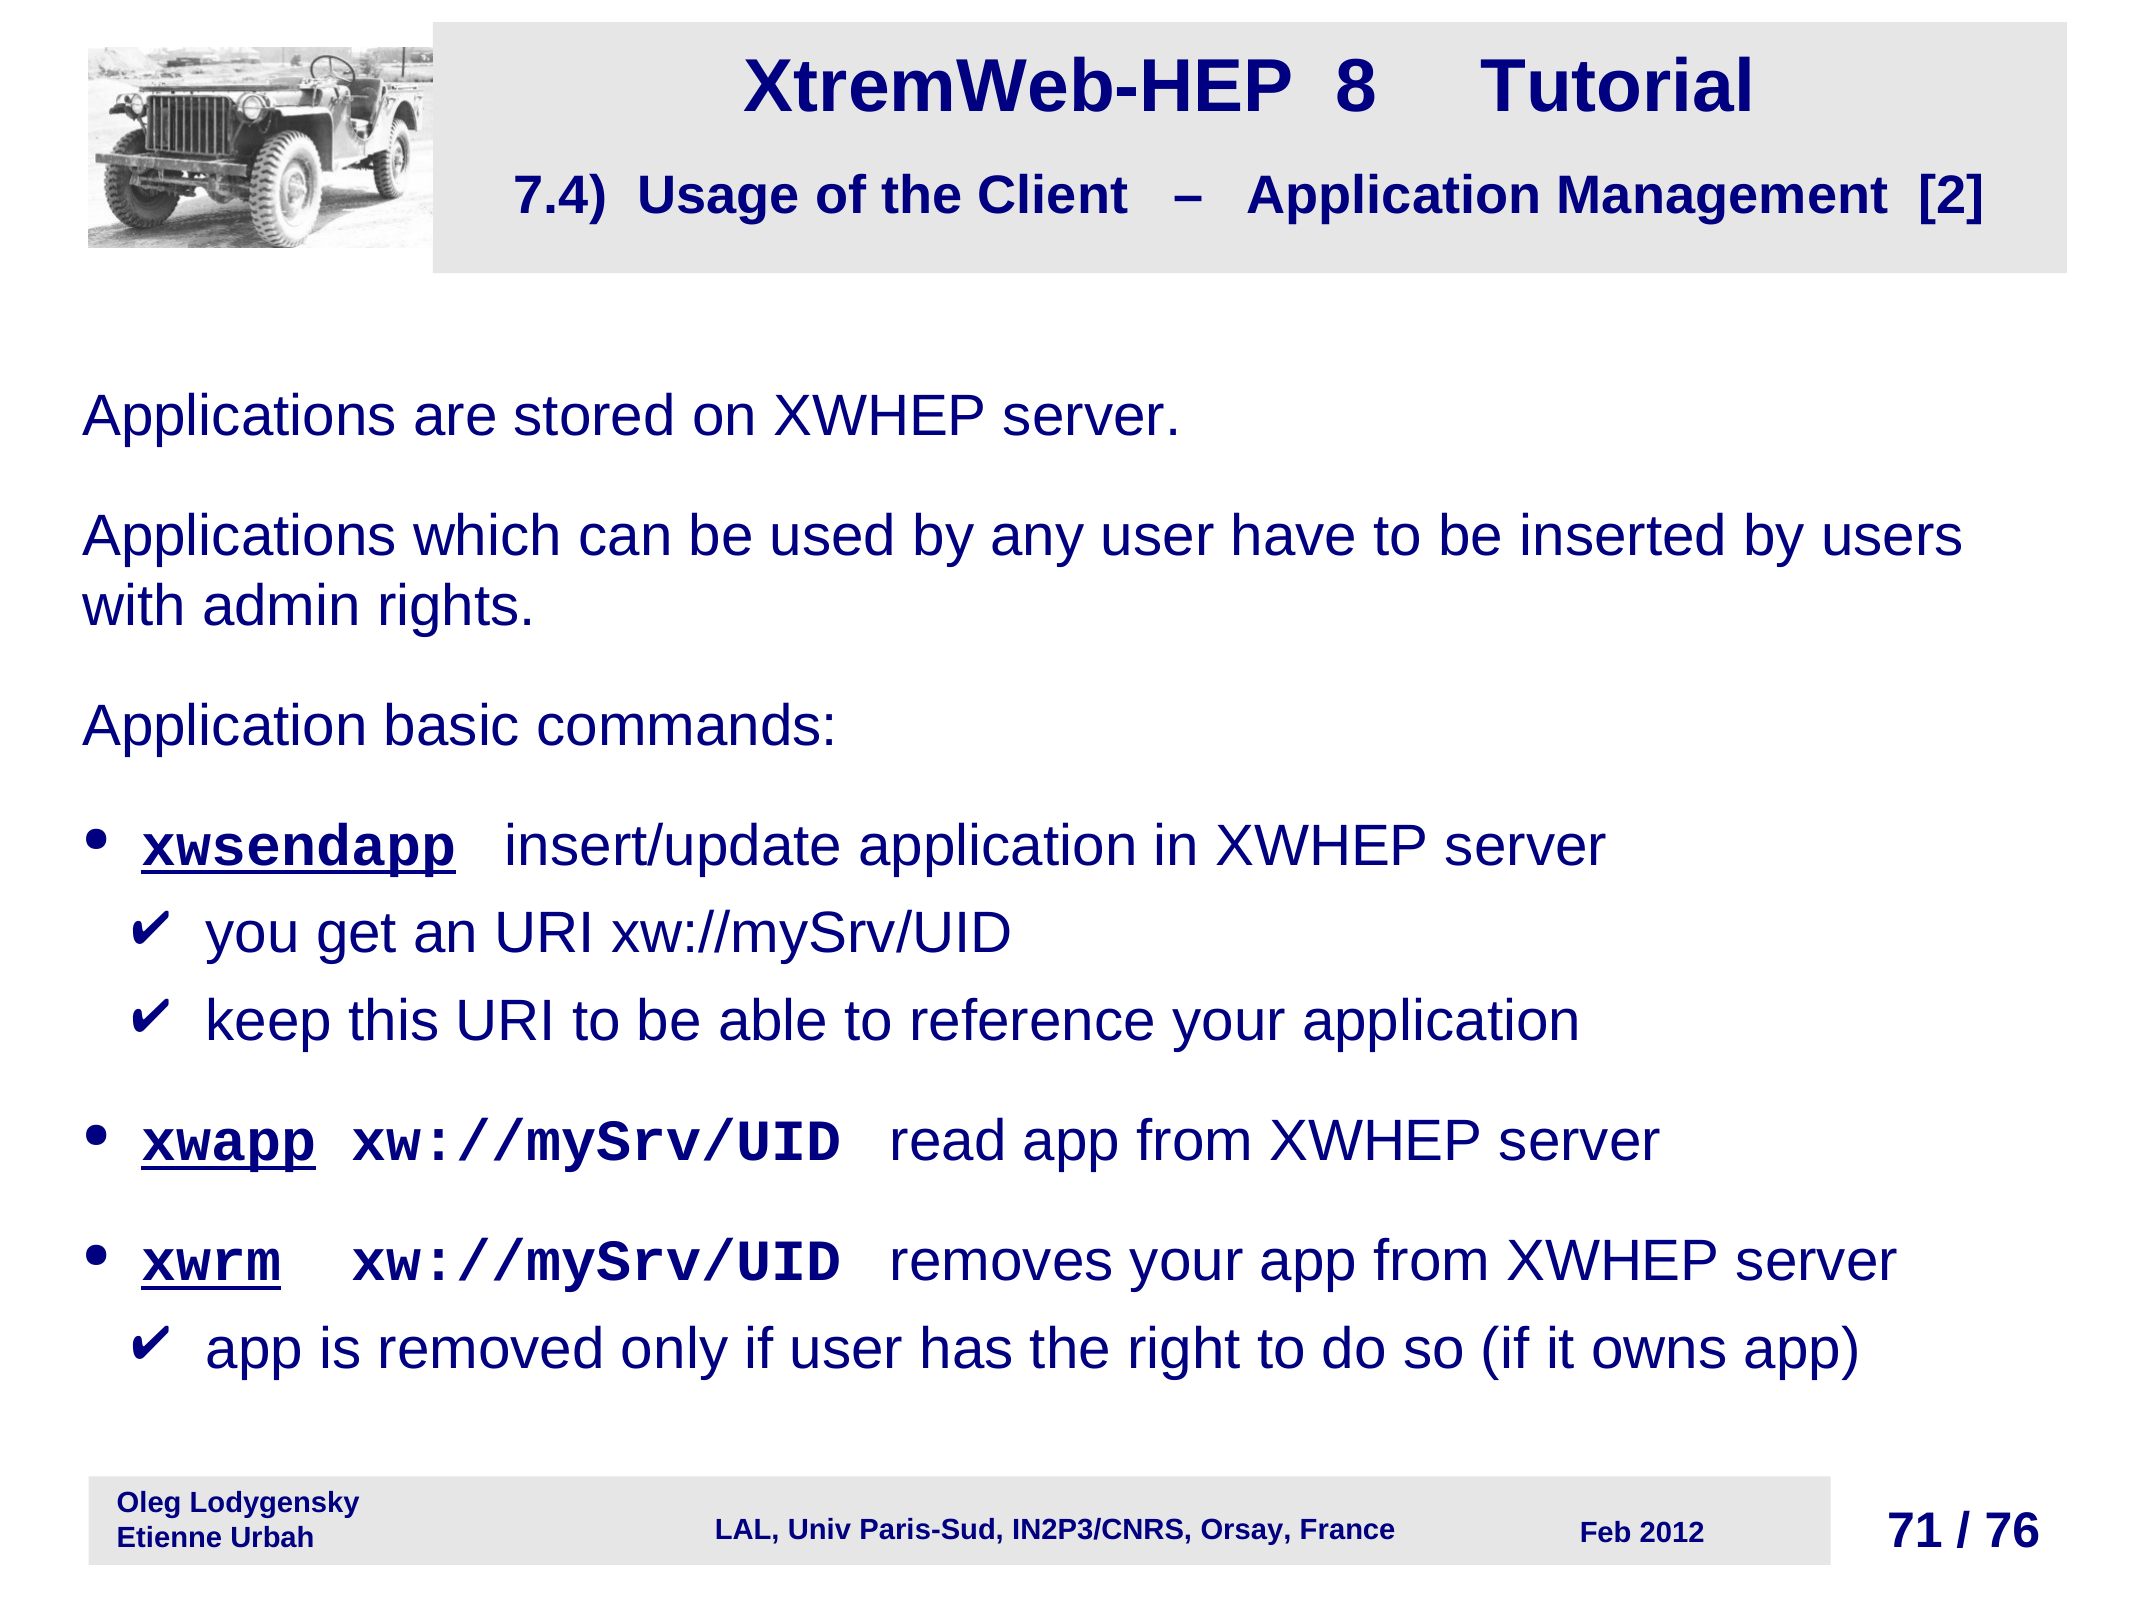

# 7.4) Usage of the Client – Application Management [2]
Applications are stored on XWHEP server.
Applications which can be used by any user have to be inserted by users with admin rights.
Application basic commands:
xwsendapp insert/update application in XWHEP server
you get an URI xw://mySrv/UID
keep this URI to be able to reference your application
xwapp xw://mySrv/UID read app from XWHEP server
xwrm xw://mySrv/UID removes your app from XWHEP server
app is removed only if user has the right to do so (if it owns app)
71